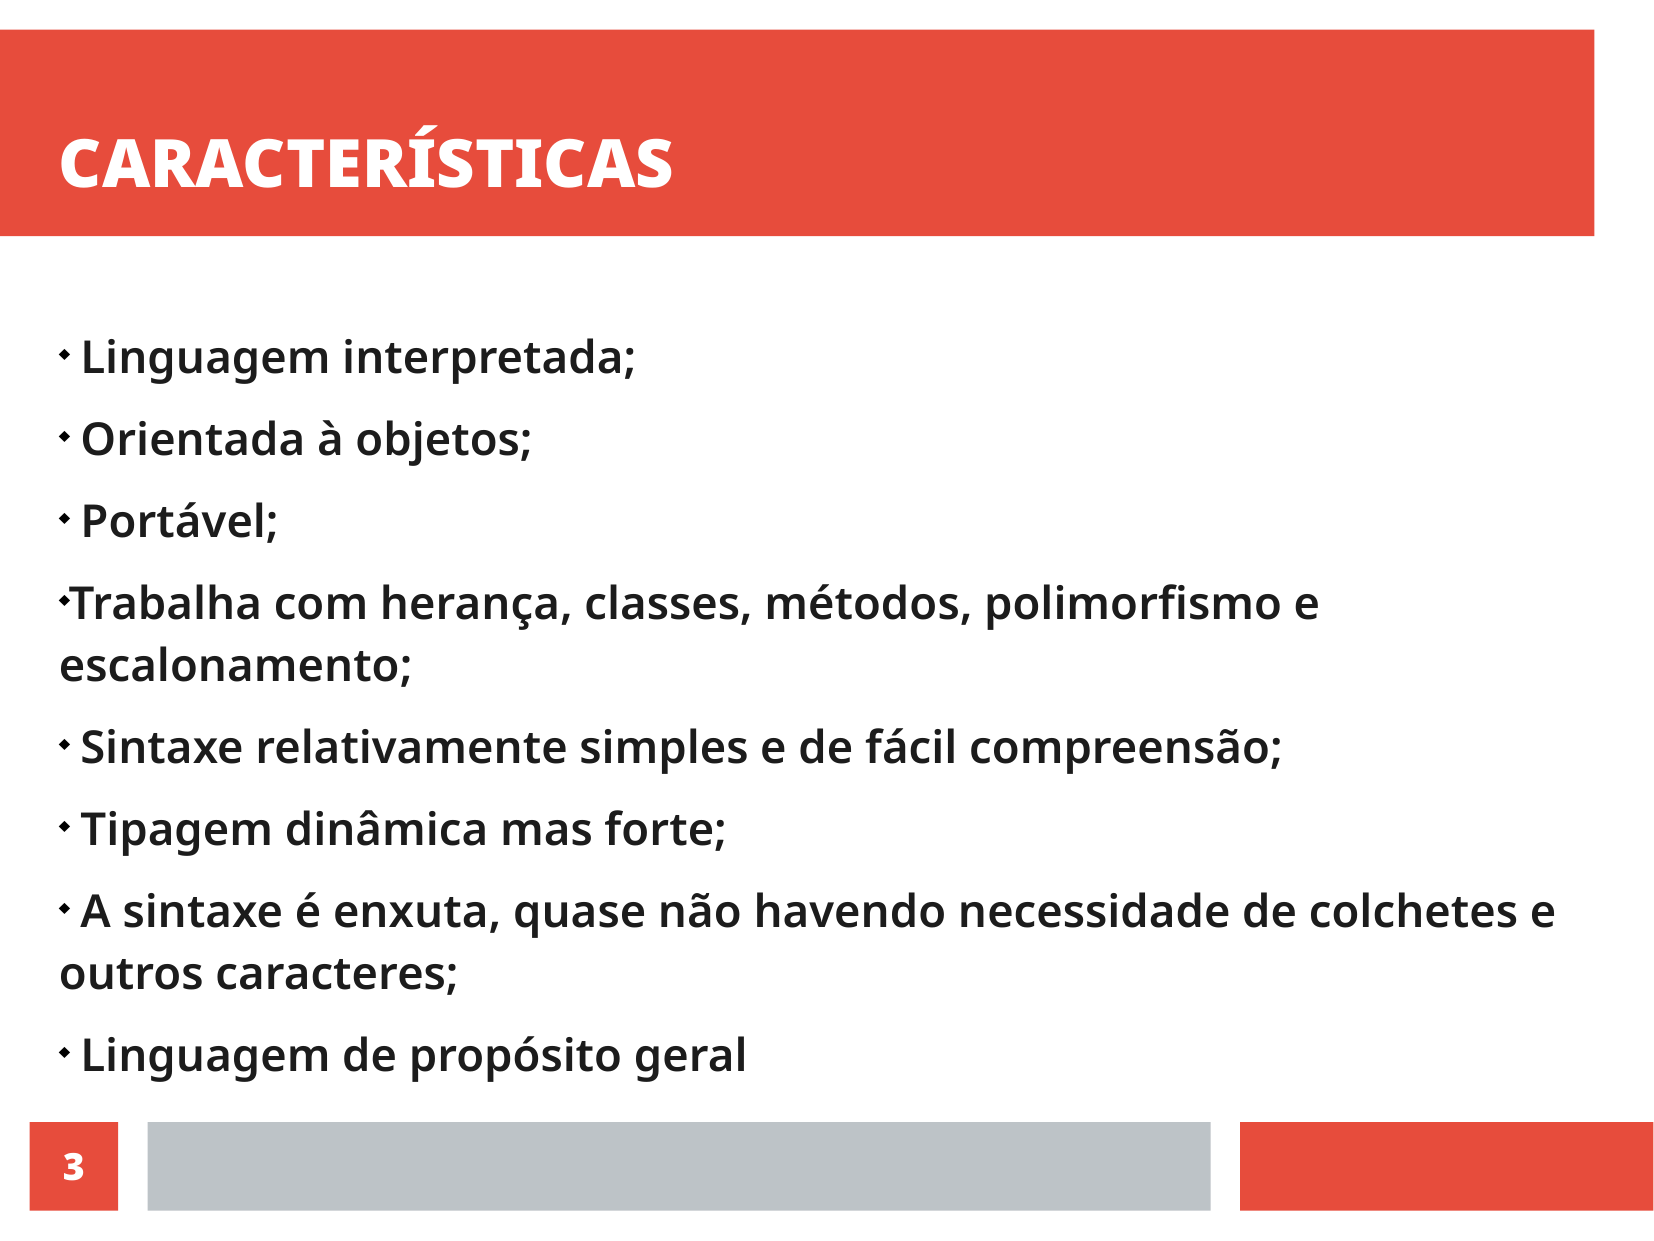

# CARACTERÍSTICAS
 Linguagem interpretada;
 Orientada à objetos;
 Portável;
Trabalha com herança, classes, métodos, polimorfismo e escalonamento;
 Sintaxe relativamente simples e de fácil compreensão;
 Tipagem dinâmica mas forte;
 A sintaxe é enxuta, quase não havendo necessidade de colchetes e outros caracteres;
 Linguagem de propósito geral
3